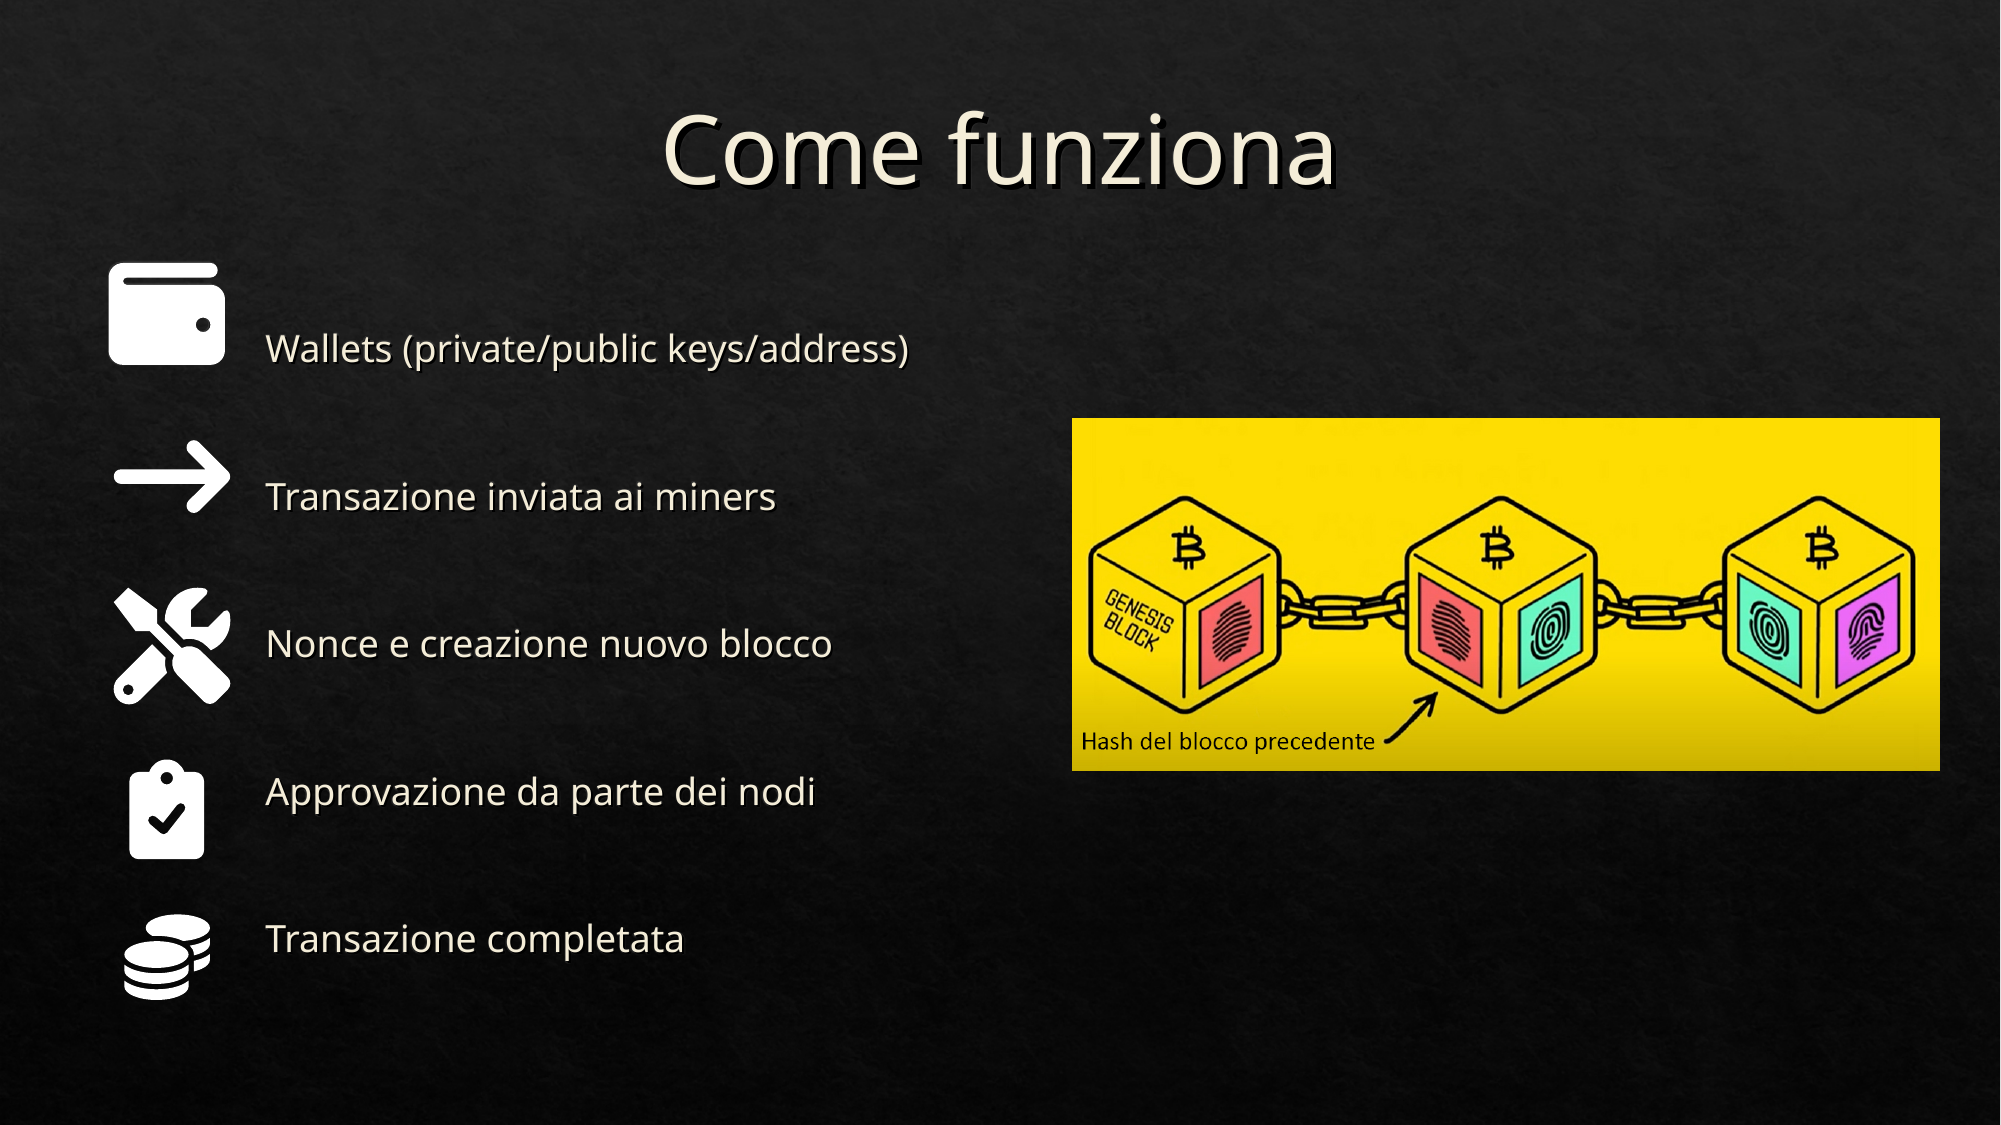

# Come funziona
Wallets (private/public keys/address)
Transazione inviata ai miners
Nonce e creazione nuovo blocco
Approvazione da parte dei nodi
Transazione completata